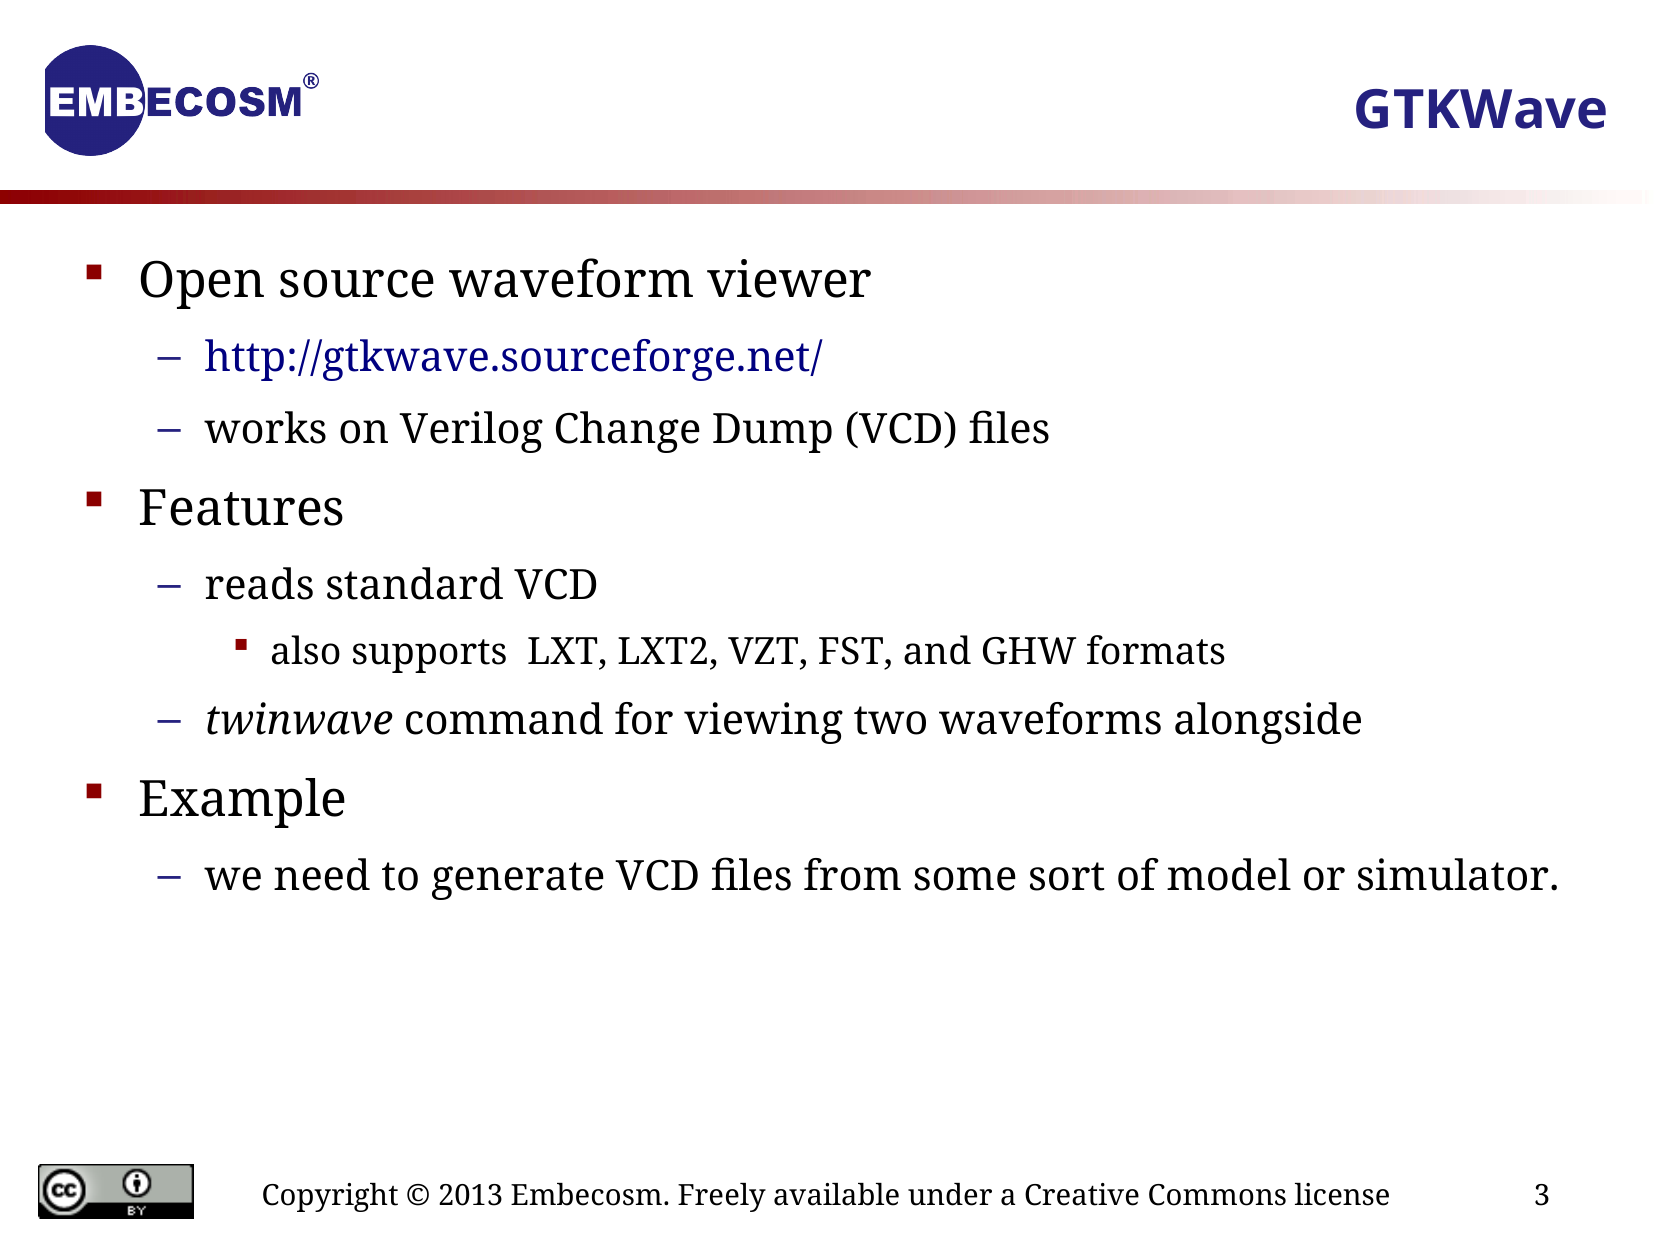

# GTKWave
Open source waveform viewer
http://gtkwave.sourceforge.net/
works on Verilog Change Dump (VCD) files
Features
reads standard VCD
also supports LXT, LXT2, VZT, FST, and GHW formats
twinwave command for viewing two waveforms alongside
Example
we need to generate VCD files from some sort of model or simulator.
Copyright © 2013 Embecosm. Freely available under a Creative Commons license
3